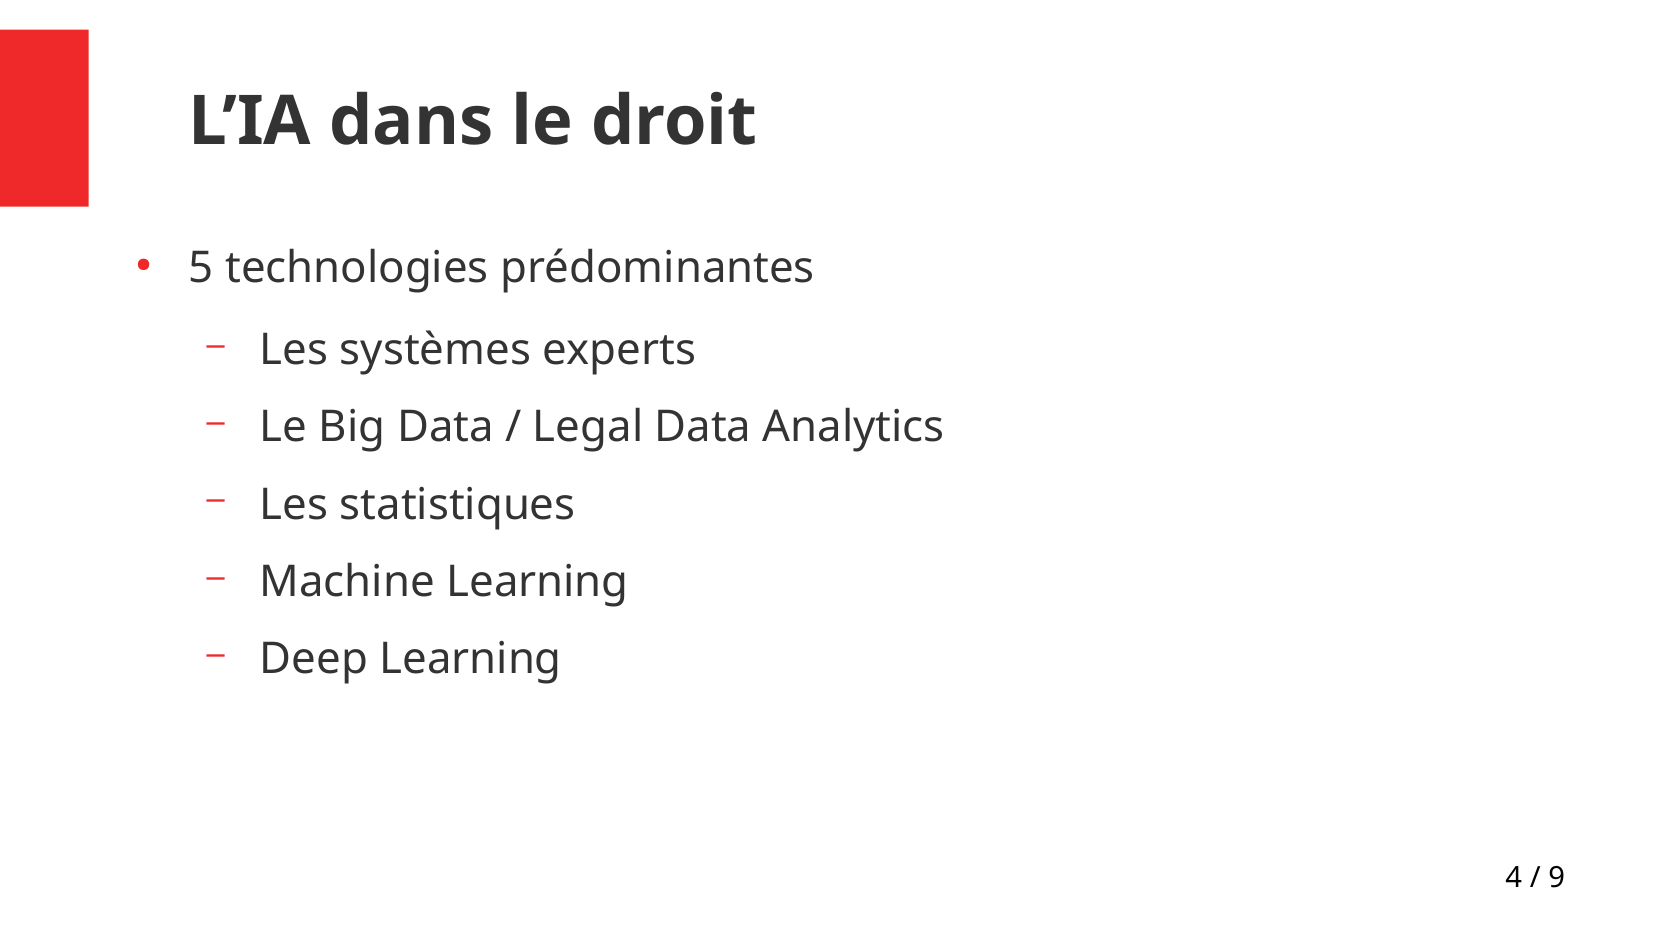

# L’IA dans le droit
5 technologies prédominantes
Les systèmes experts
Le Big Data / Legal Data Analytics
Les statistiques
Machine Learning
Deep Learning
4